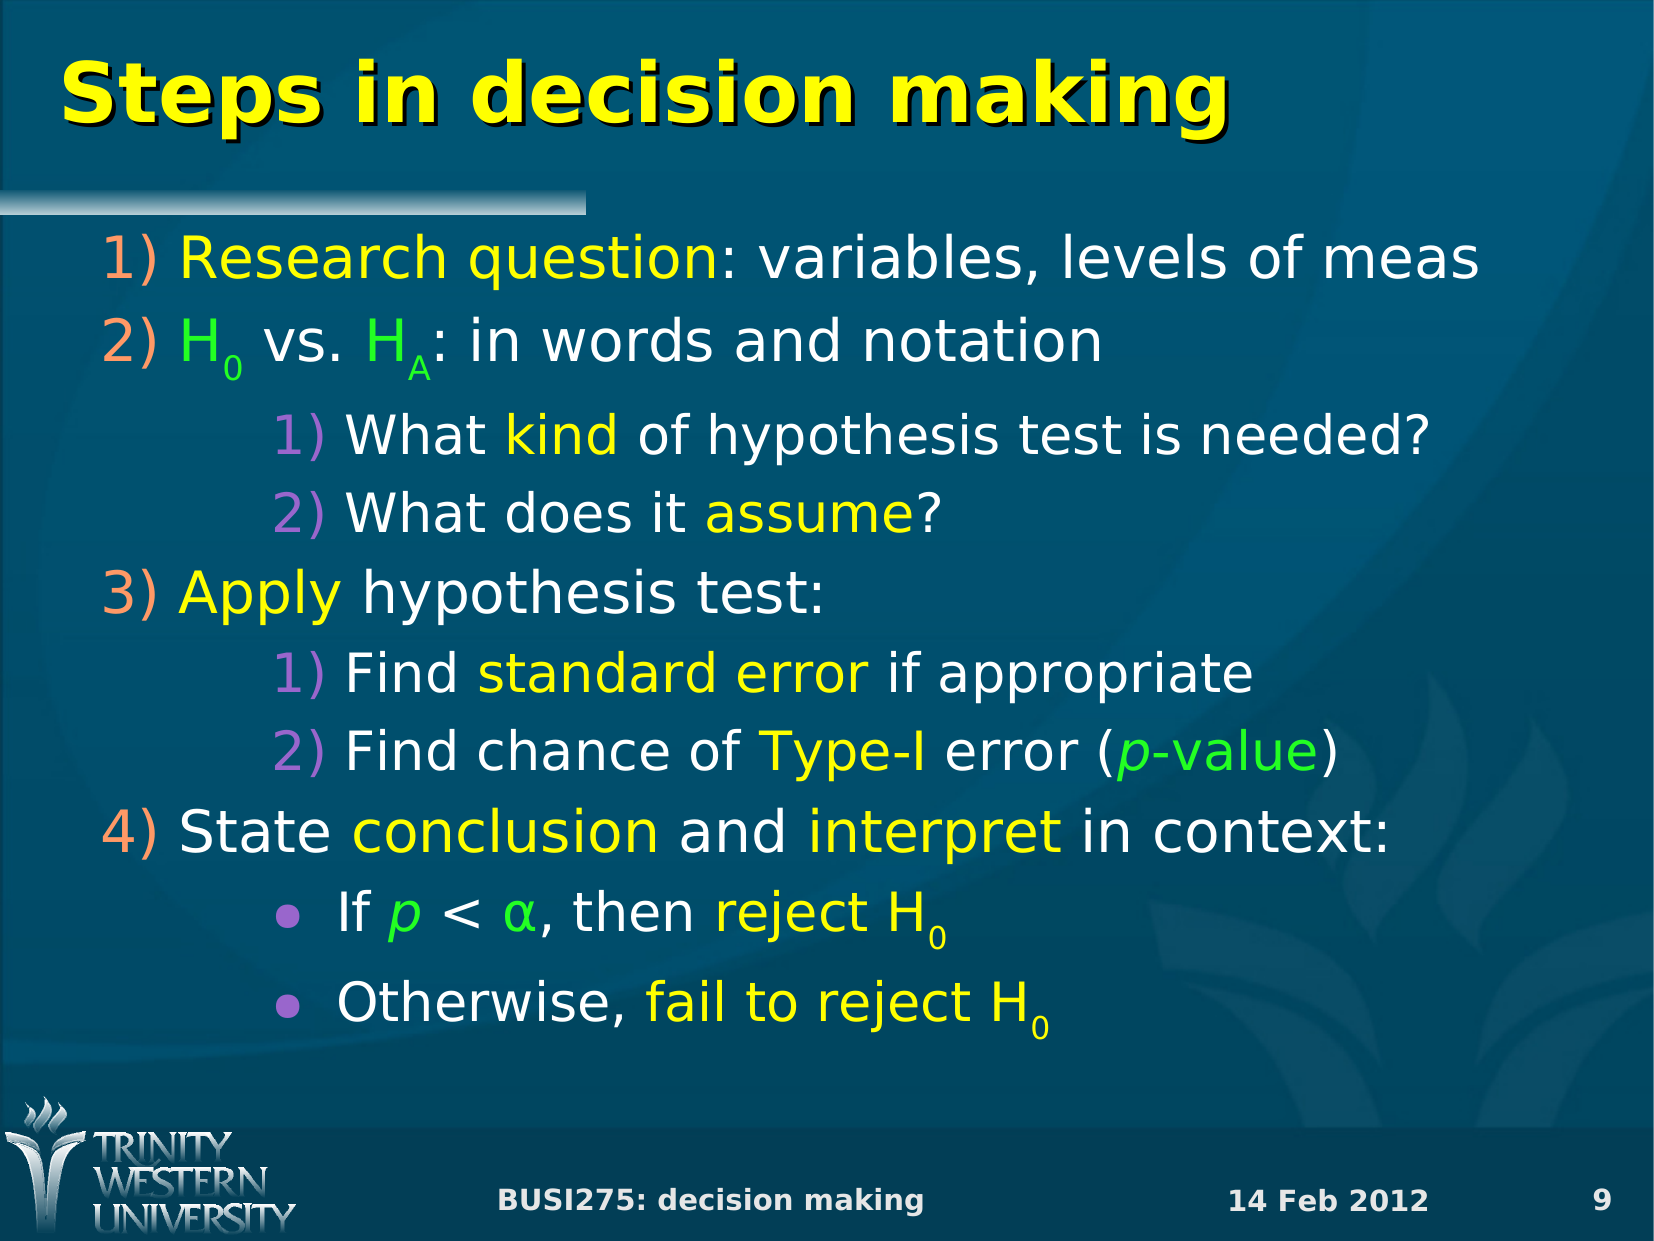

# Steps in decision making
 Research question: variables, levels of meas
 H0 vs. HA: in words and notation
 What kind of hypothesis test is needed?
 What does it assume?
 Apply hypothesis test:
 Find standard error if appropriate
 Find chance of Type-I error (p-value)
 State conclusion and interpret in context:
 If p < α, then reject H0
 Otherwise, fail to reject H0
BUSI275: decision making
14 Feb 2012
9